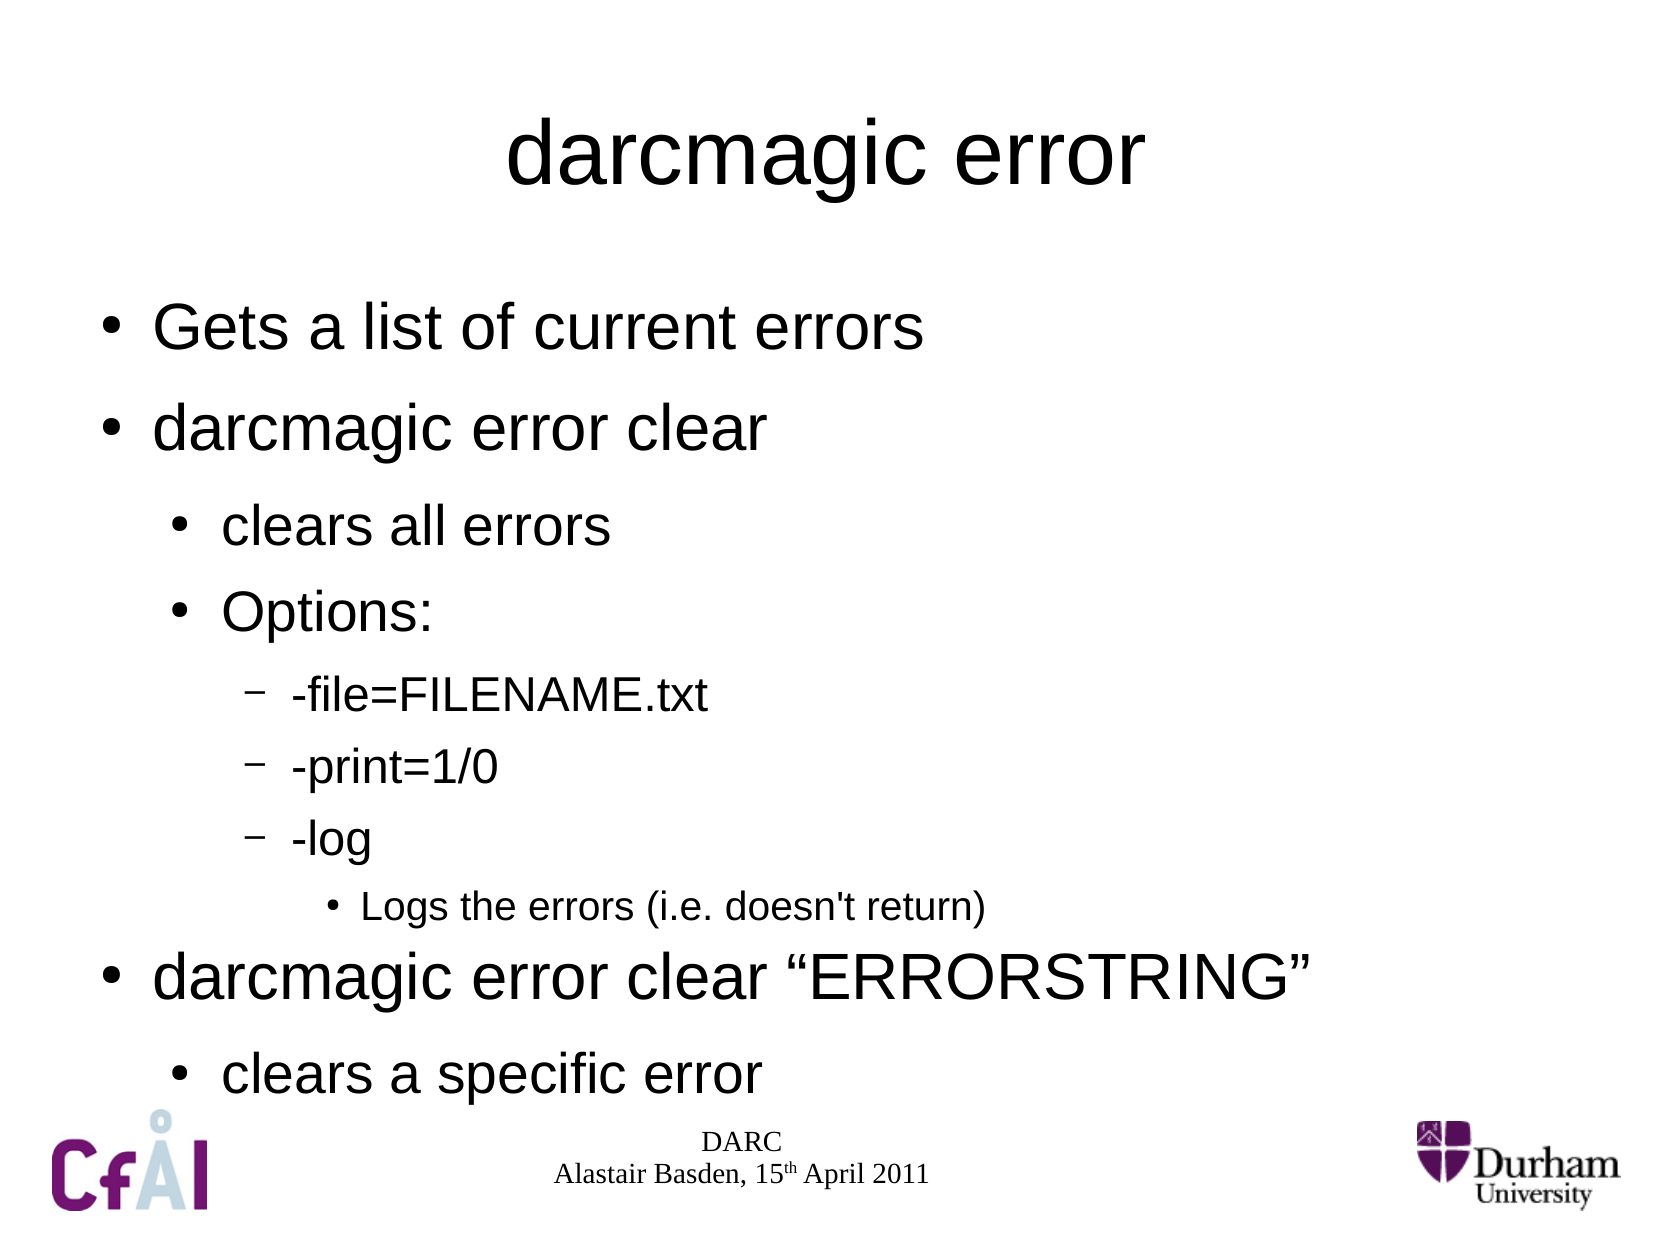

# darcmagic error
Gets a list of current errors
darcmagic error clear
clears all errors
Options:
-file=FILENAME.txt
-print=1/0
-log
Logs the errors (i.e. doesn't return)
darcmagic error clear “ERRORSTRING”
clears a specific error